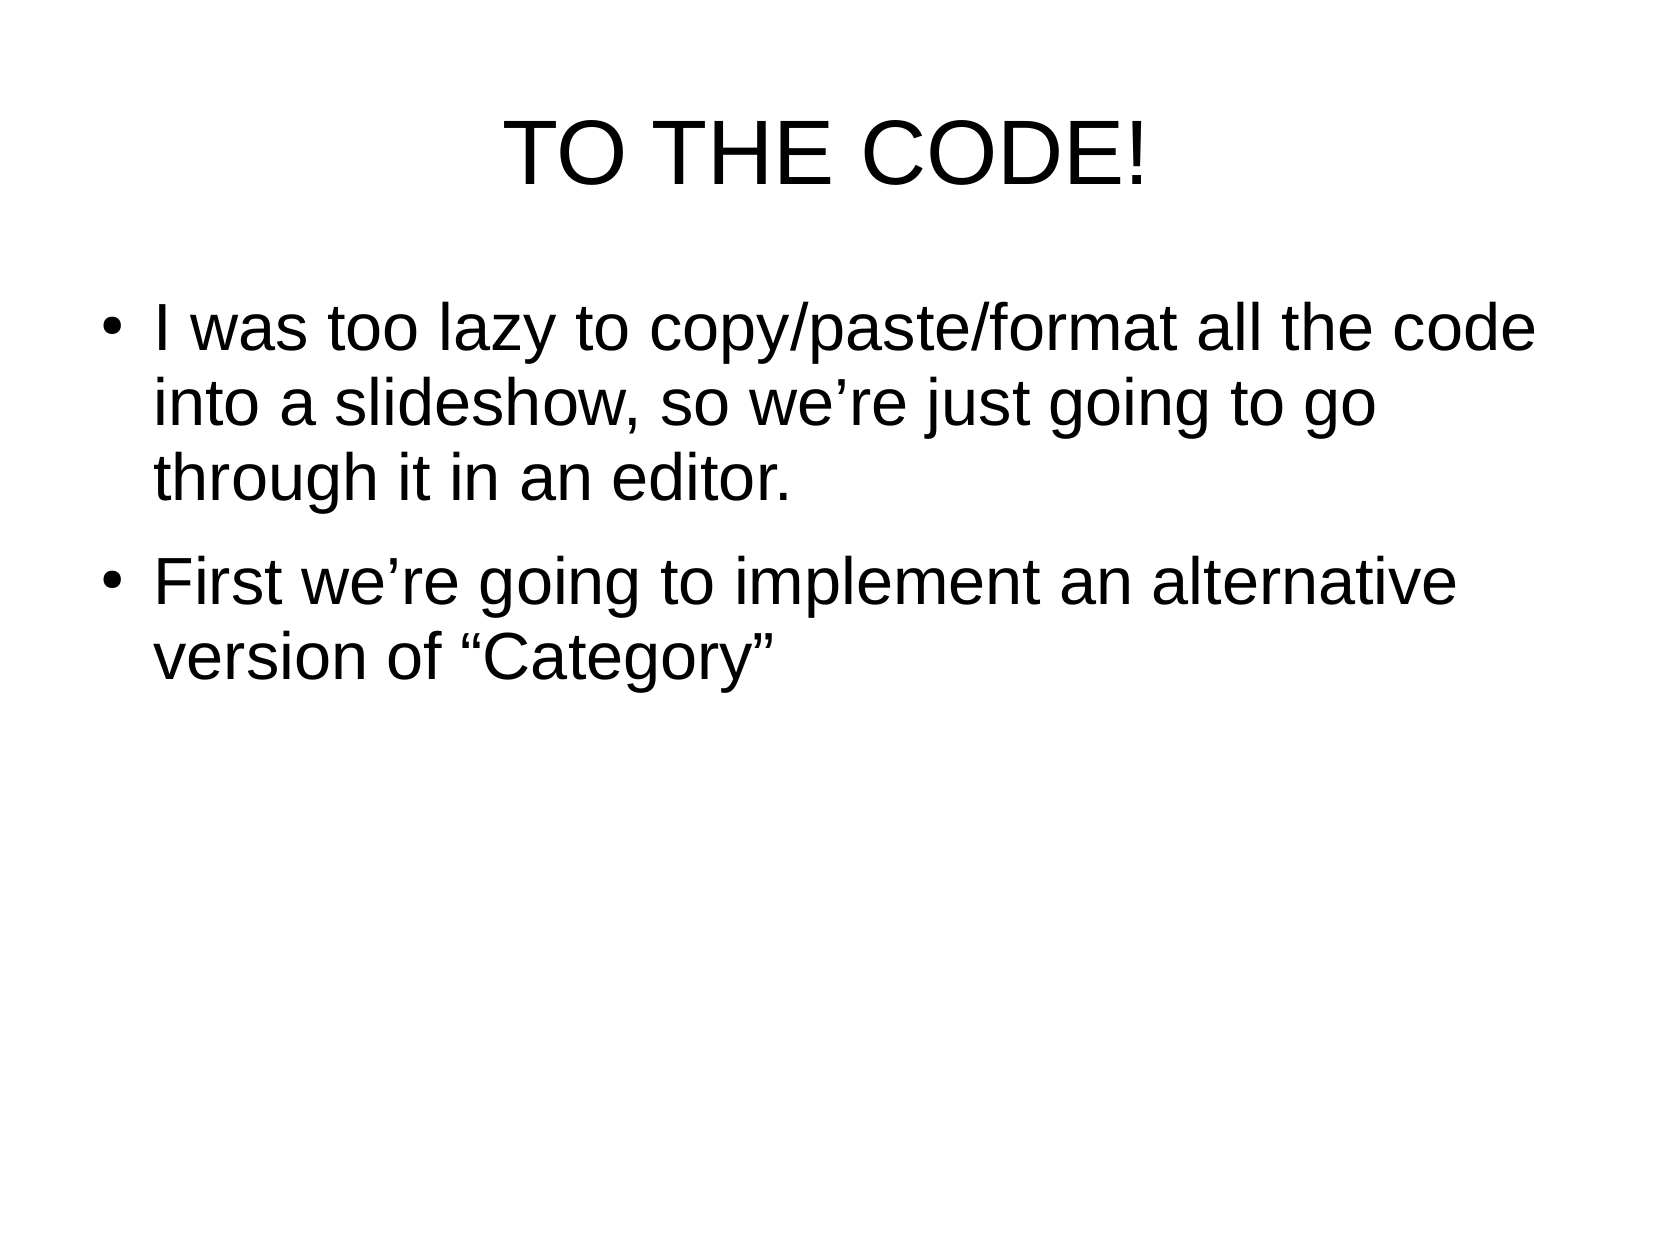

# TO THE CODE!
I was too lazy to copy/paste/format all the code into a slideshow, so we’re just going to go through it in an editor.
First we’re going to implement an alternative version of “Category”